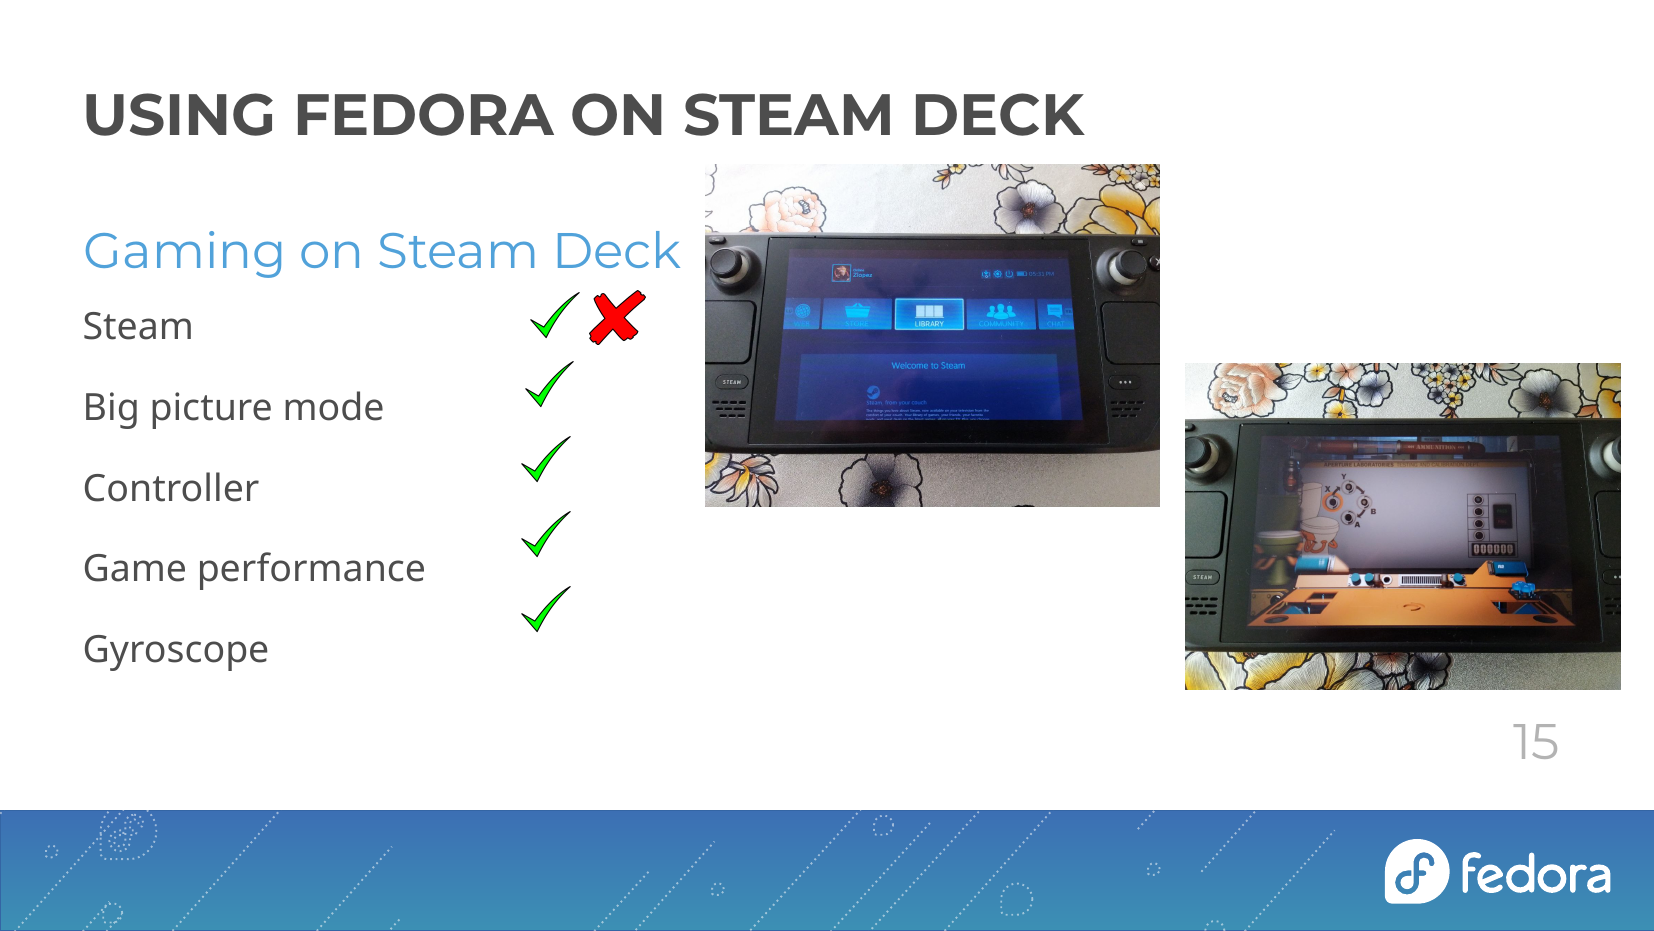

# Using Fedora on Steam Deck
Gaming on Steam Deck
Steam
Big picture mode
Controller
Game performance
Gyroscope
15